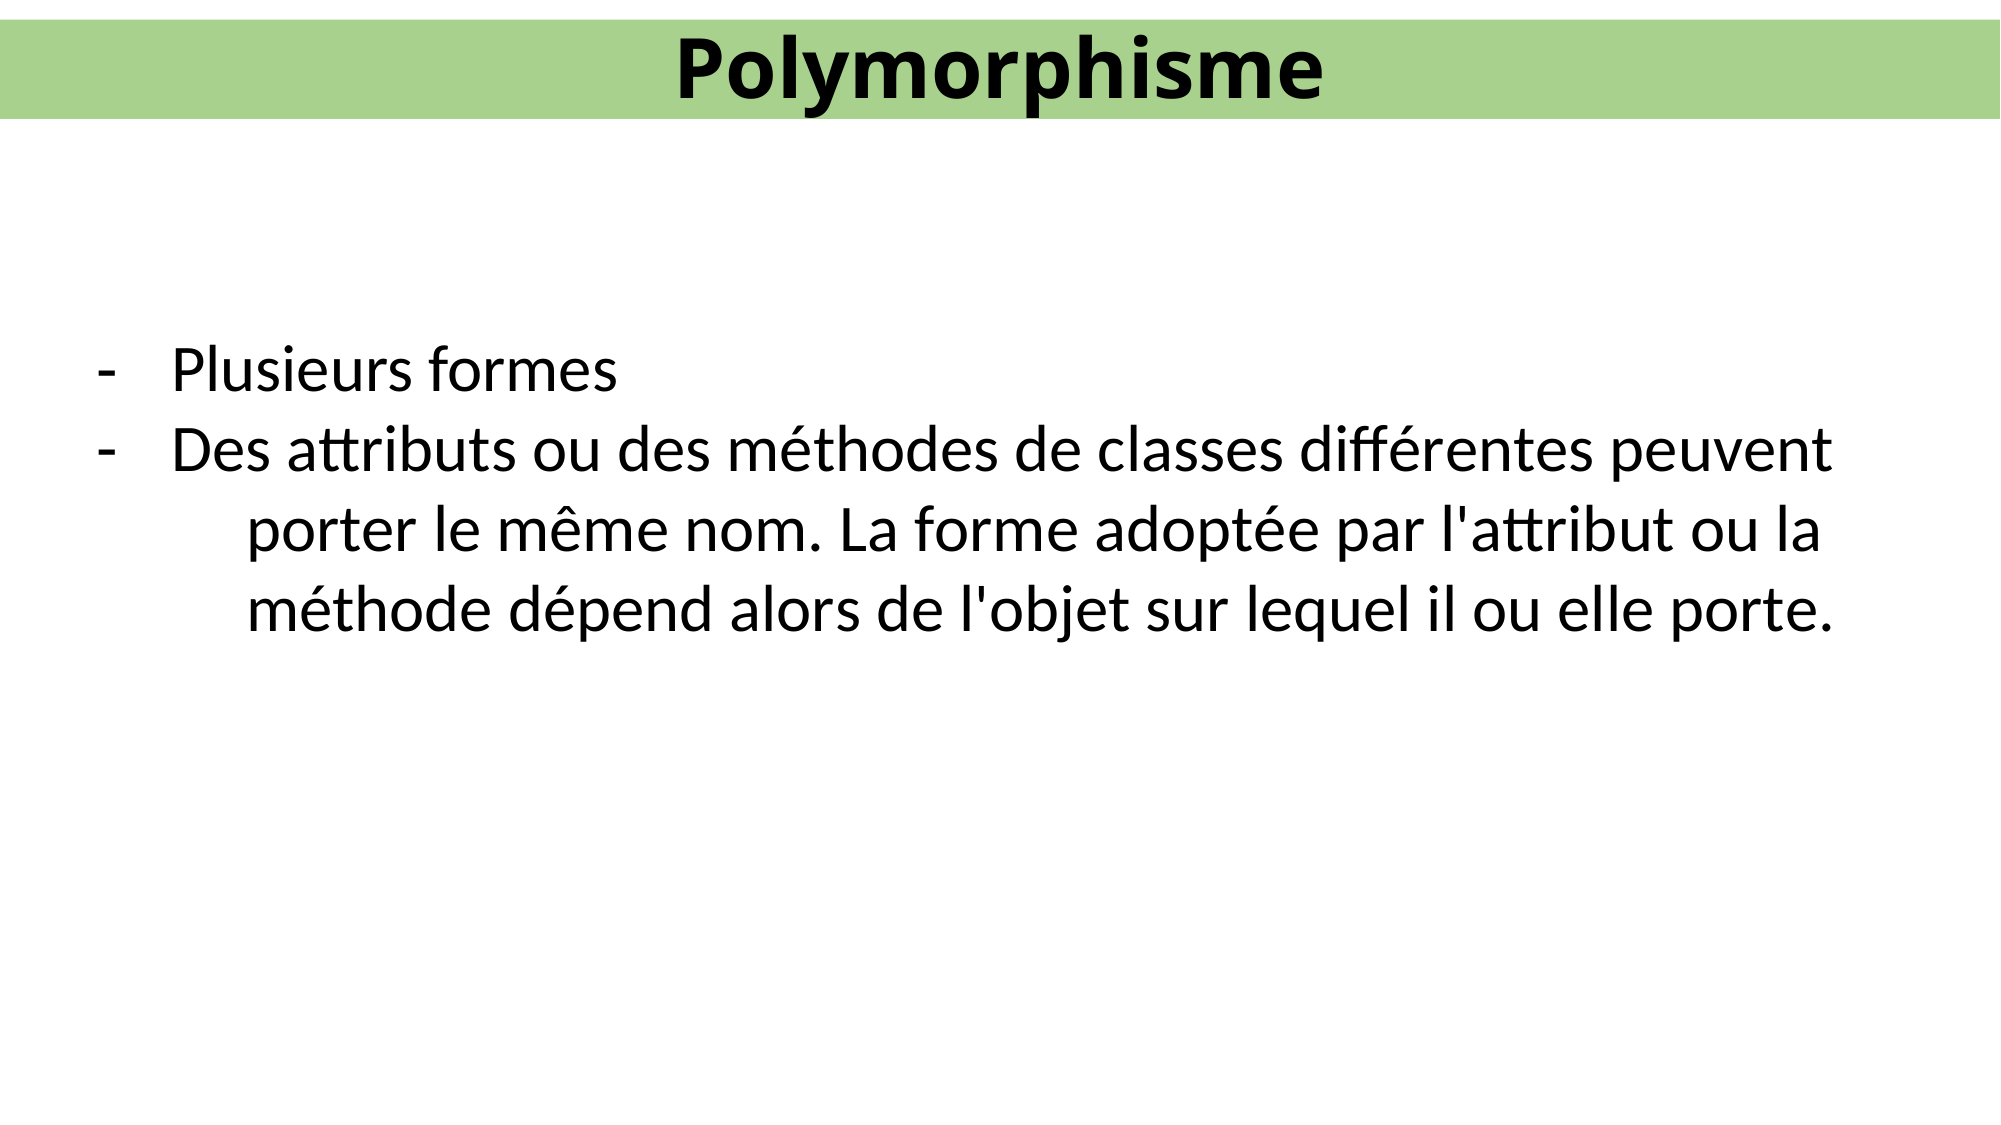

# Polymorphisme
Plusieurs formes
Des attributs ou des méthodes de classes différentes peuvent porter le même nom. La forme adoptée par l'attribut ou la méthode dépend alors de l'objet sur lequel il ou elle porte.